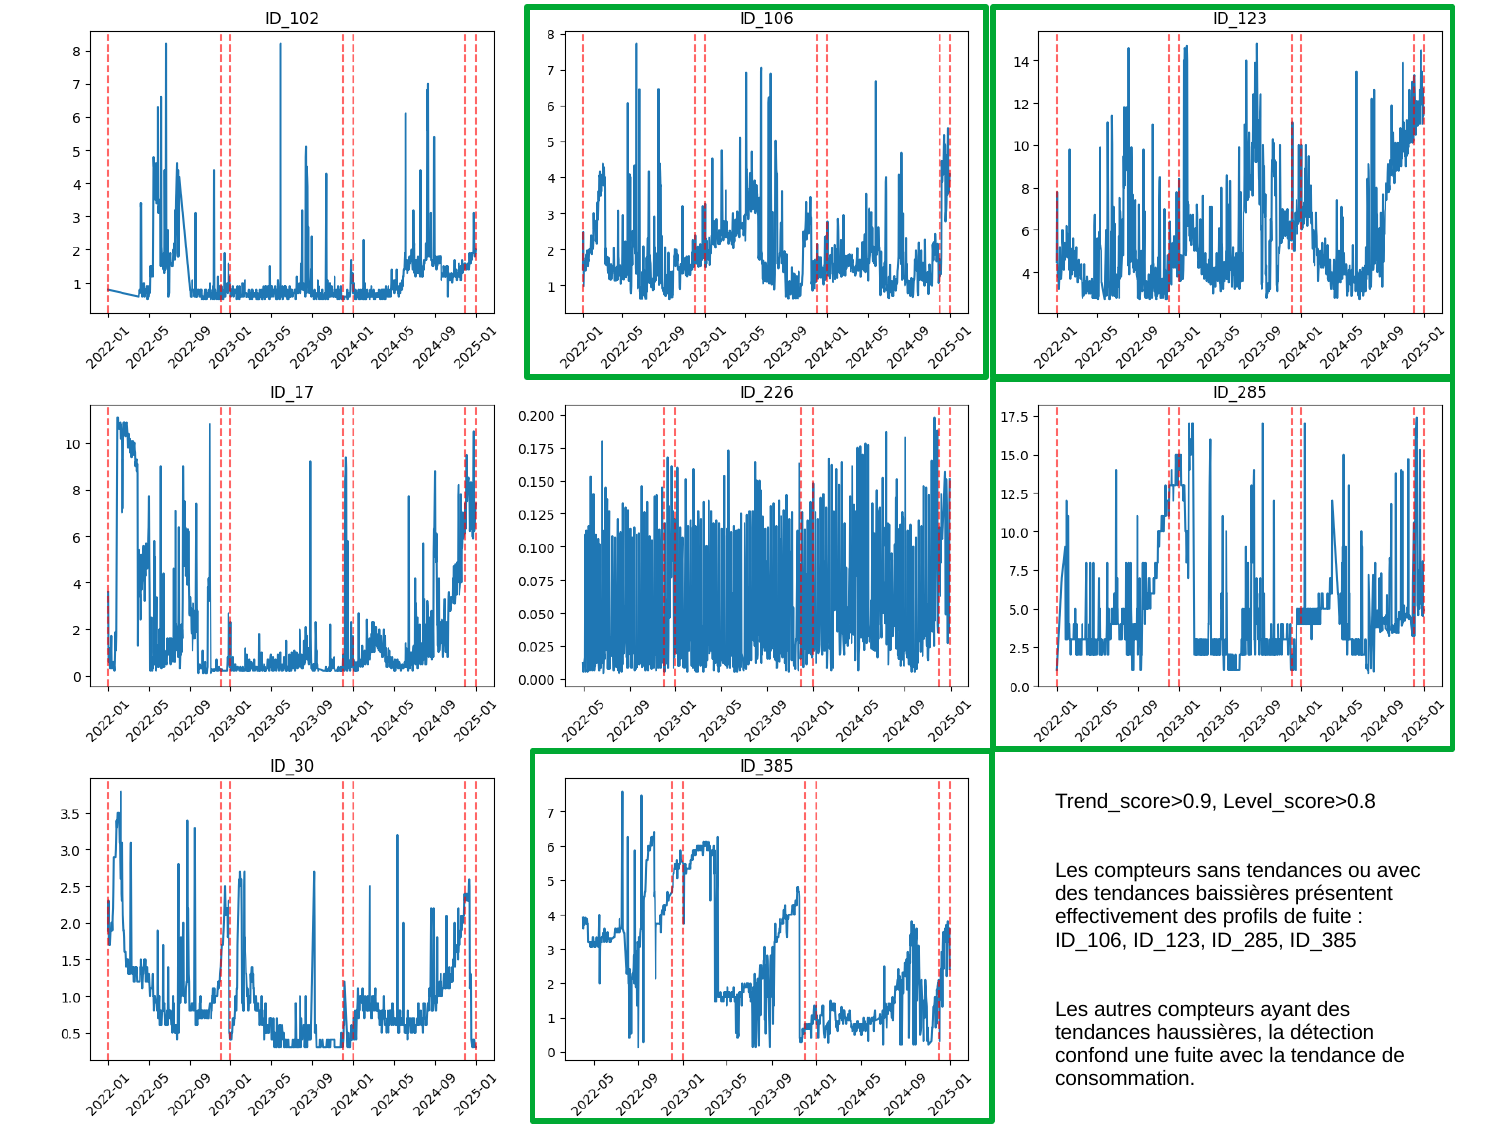

Trend_score>0.9, Level_score>0.8
Les compteurs sans tendances ou avec des tendances baissières présentent effectivement des profils de fuite : ID_106, ID_123, ID_285, ID_385
Les autres compteurs ayant des tendances haussières, la détection confond une fuite avec la tendance de consommation.